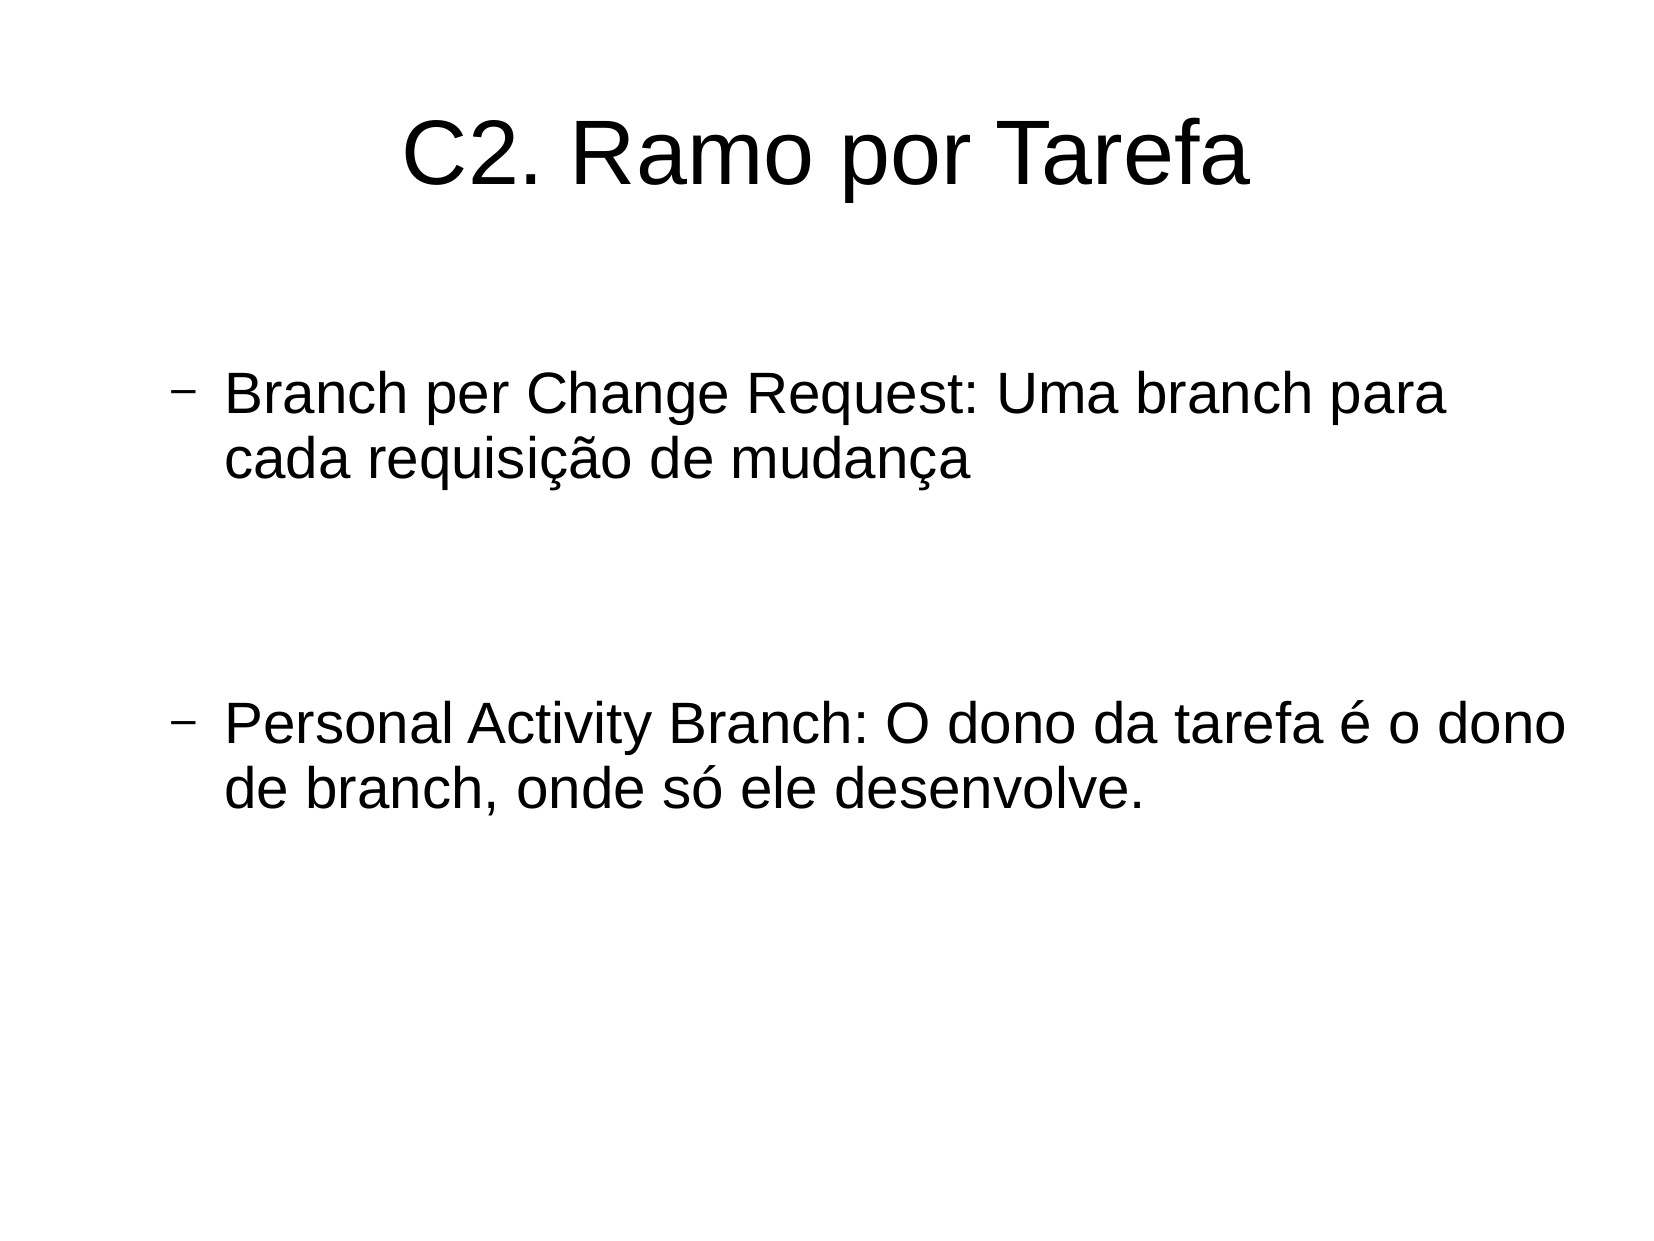

# C2. Ramo por Tarefa
Branch per Change Request: Uma branch para cada requisição de mudança
Personal Activity Branch: O dono da tarefa é o dono de branch, onde só ele desenvolve.